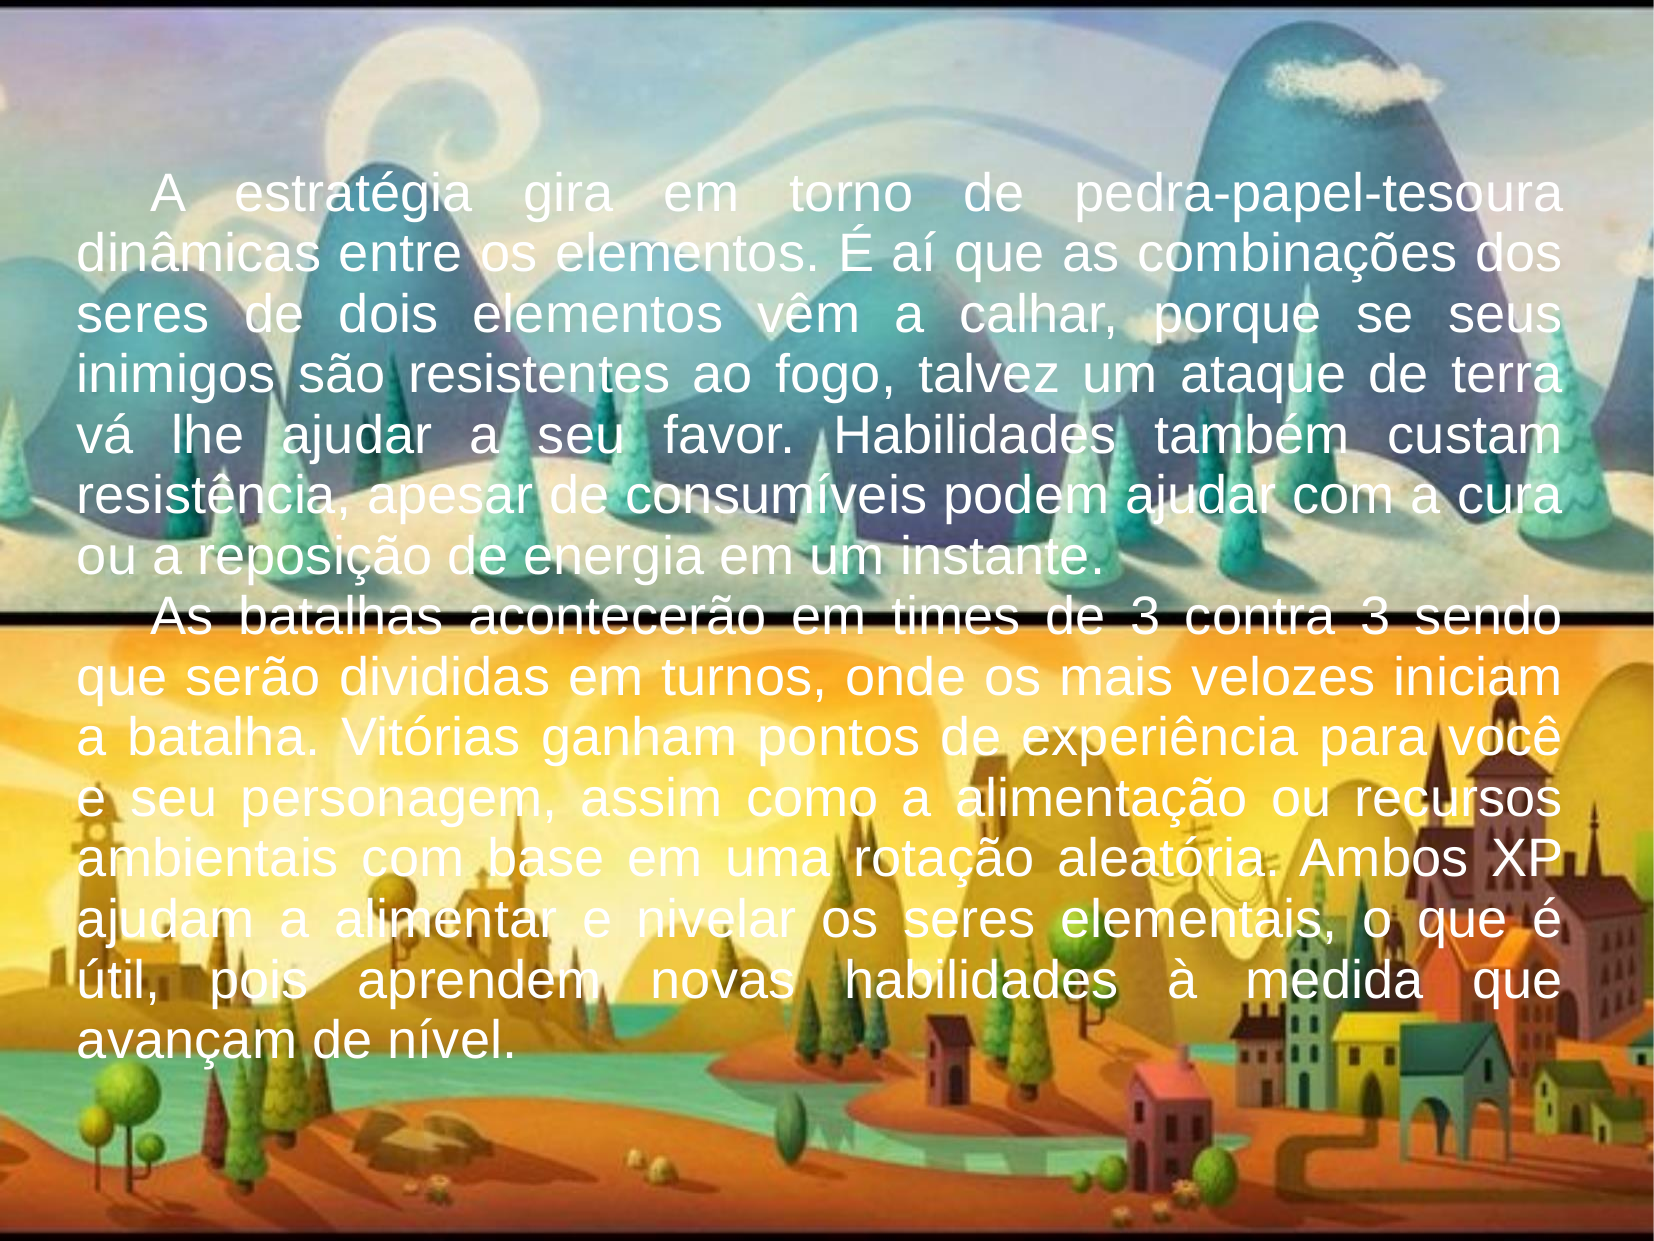

# A estratégia gira em torno de pedra-papel-tesoura dinâmicas entre os elementos. É aí que as combinações dos seres de dois elementos vêm a calhar, porque se seus inimigos são resistentes ao fogo, talvez um ataque de terra vá lhe ajudar a seu favor. Habilidades também custam resistência, apesar de consumíveis podem ajudar com a cura ou a reposição de energia em um instante.
As batalhas acontecerão em times de 3 contra 3 sendo que serão divididas em turnos, onde os mais velozes iniciam a batalha. Vitórias ganham pontos de experiência para você e seu personagem, assim como a alimentação ou recursos ambientais com base em uma rotação aleatória. Ambos XP ajudam a alimentar e nivelar os seres elementais, o que é útil, pois aprendem novas habilidades à medida que avançam de nível.